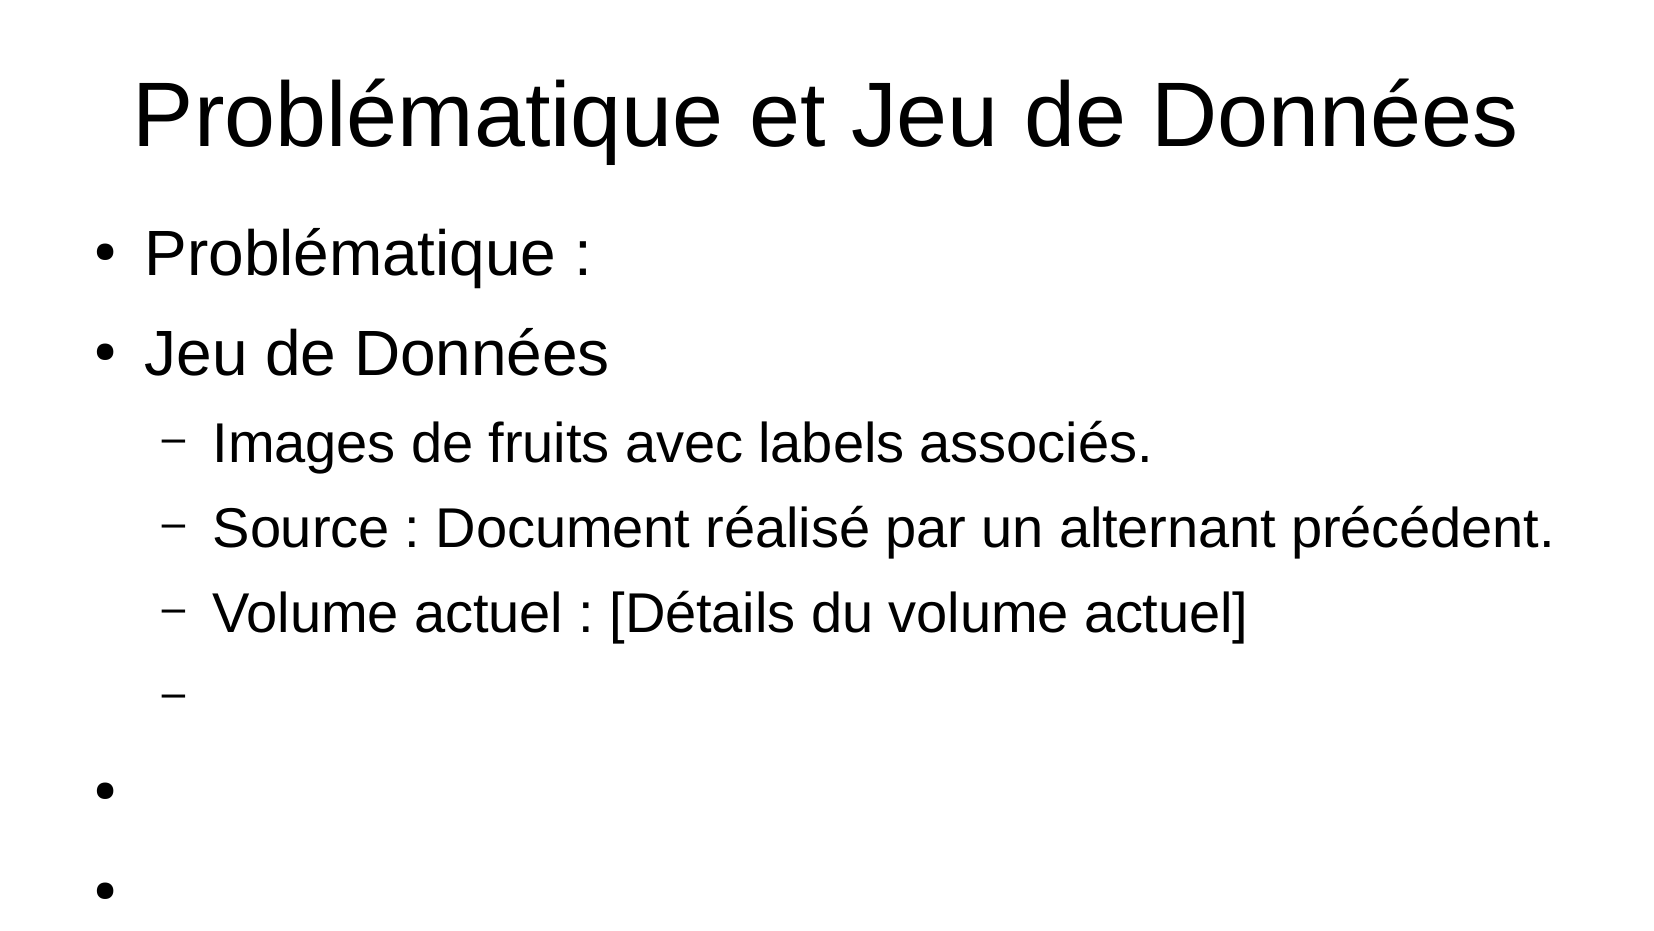

# Problématique et Jeu de Données
Problématique :
Jeu de Données
Images de fruits avec labels associés.
Source : Document réalisé par un alternant précédent.
Volume actuel : [Détails du volume actuel]